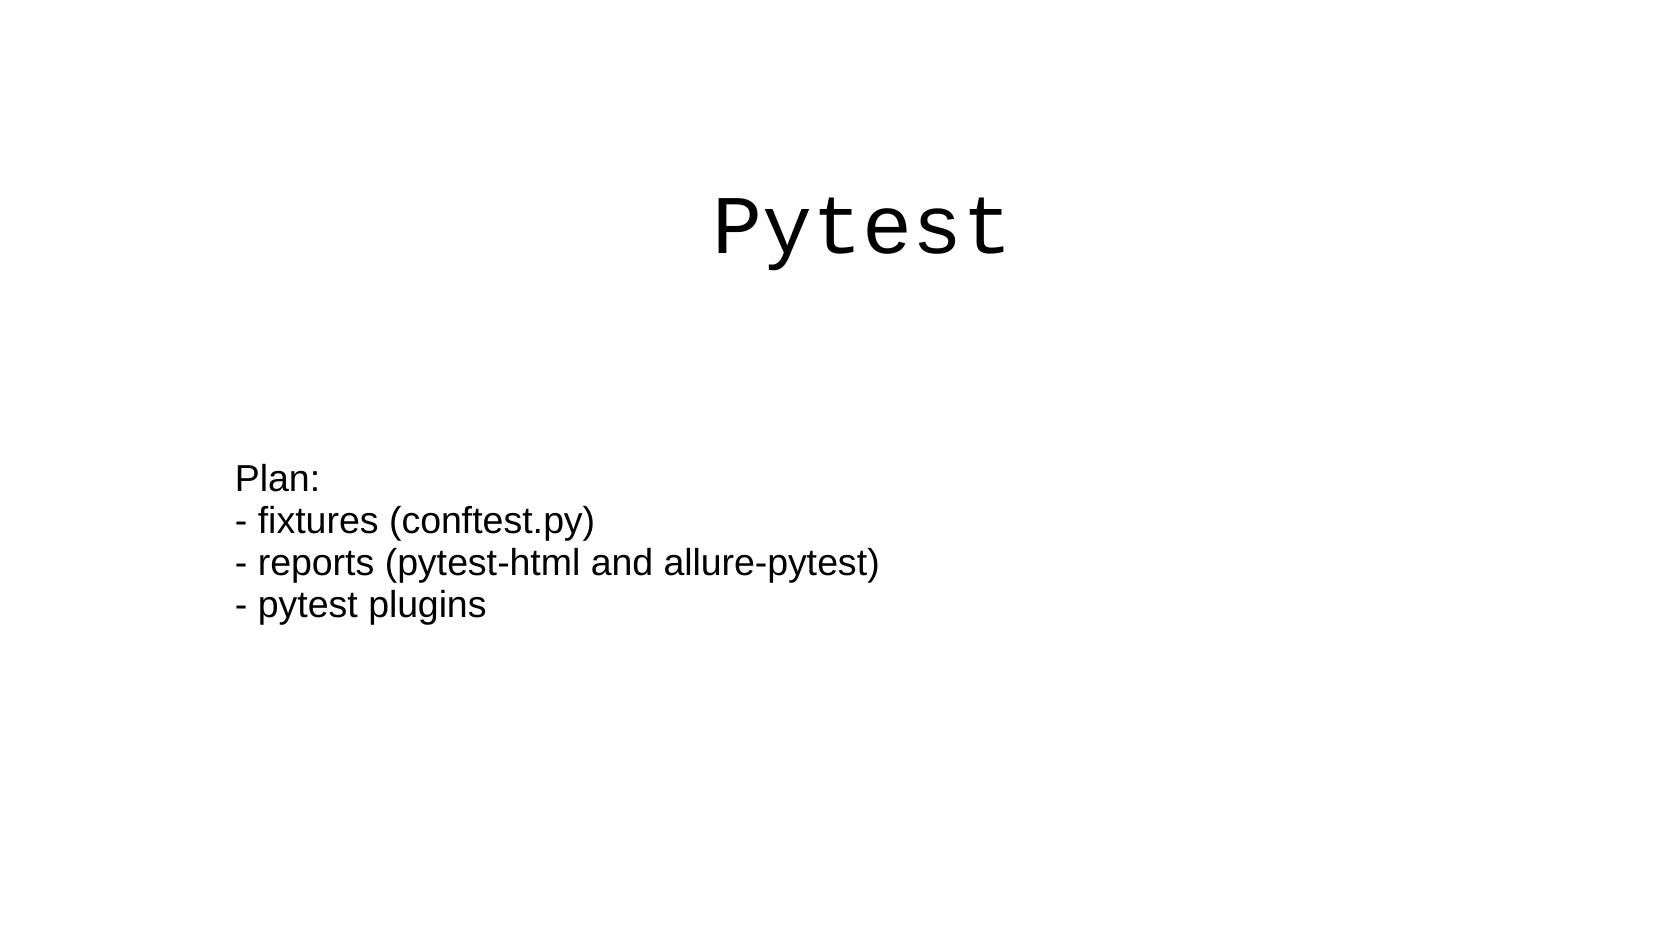

Pytest
Plan:
- fixtures (conftest.py)
- reports (pytest-html and allure-pytest)
- pytest plugins